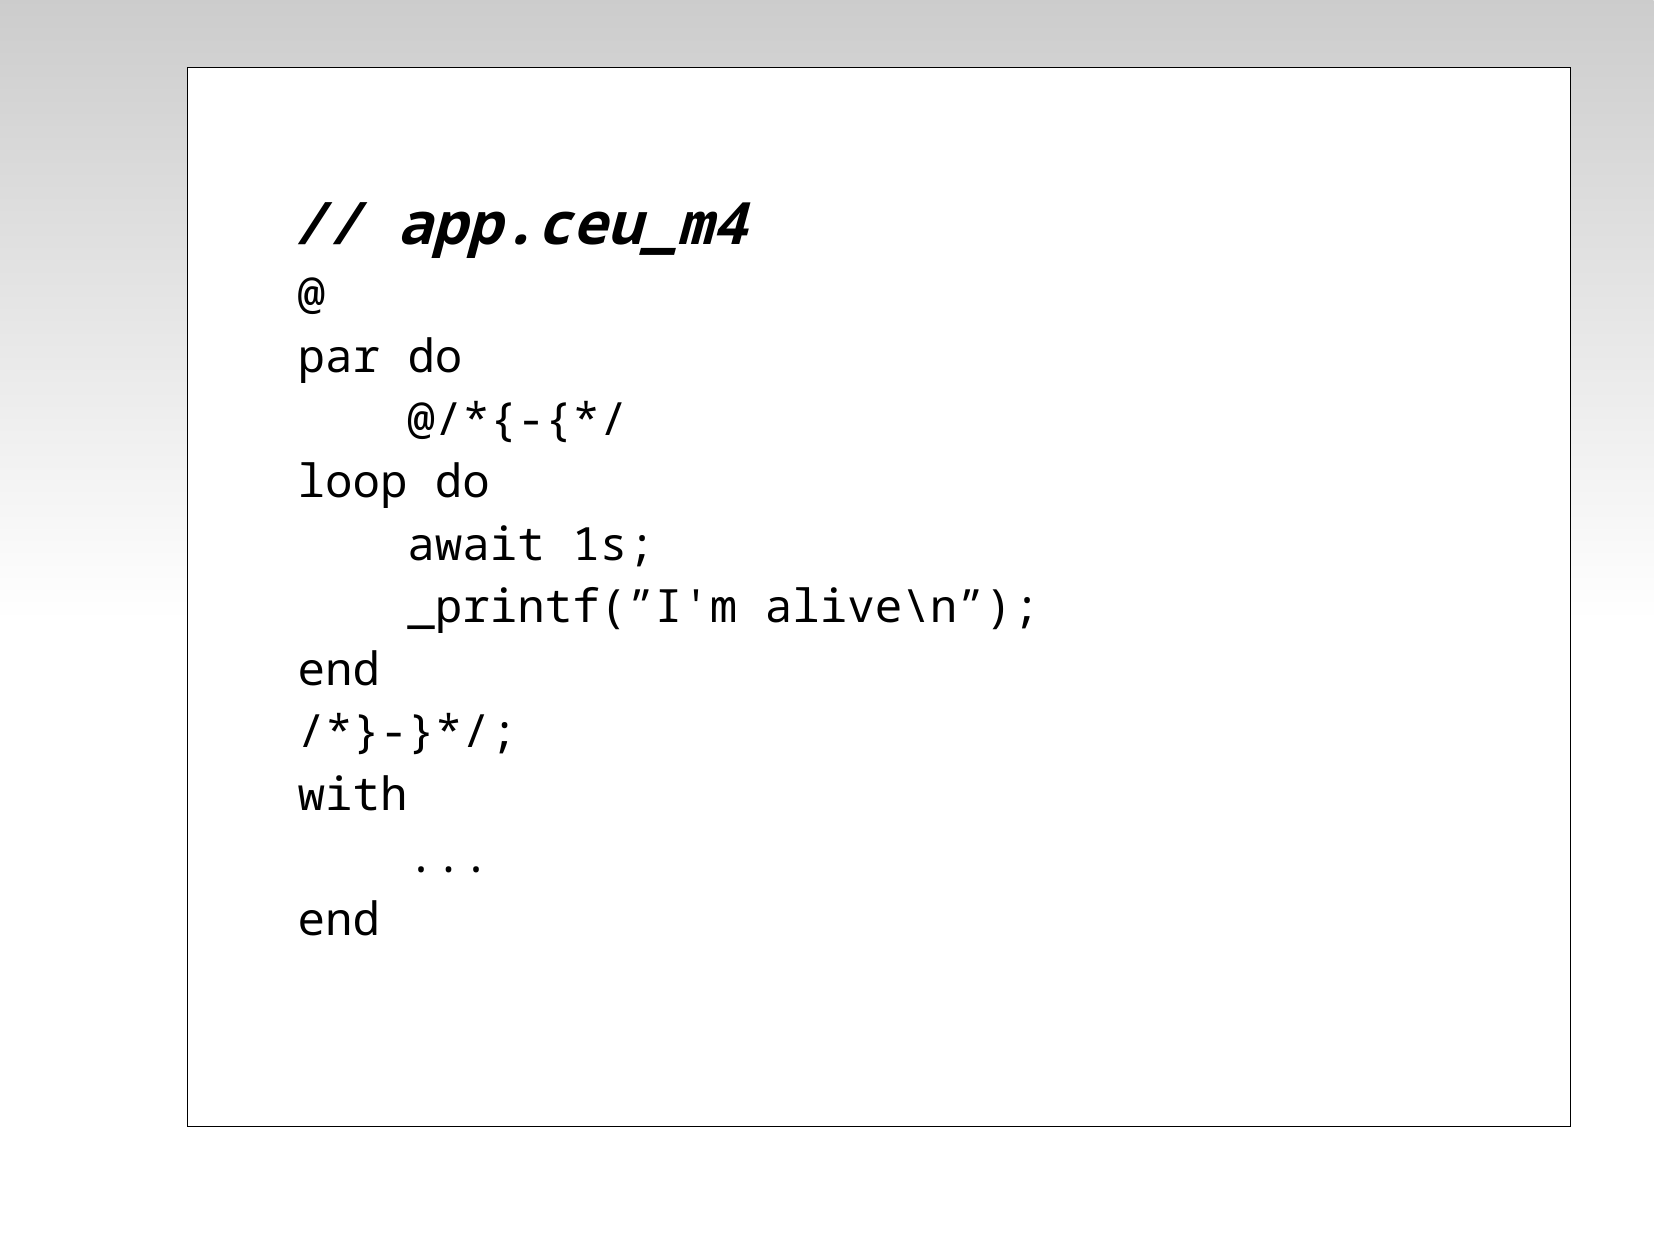

# // app.ceu_m4
 @
 par do
 @/*{-{*/
 loop do
 await 1s;
 _printf(”I'm alive\n”);
 end
 /*}-}*/;
 with
 ...
 end